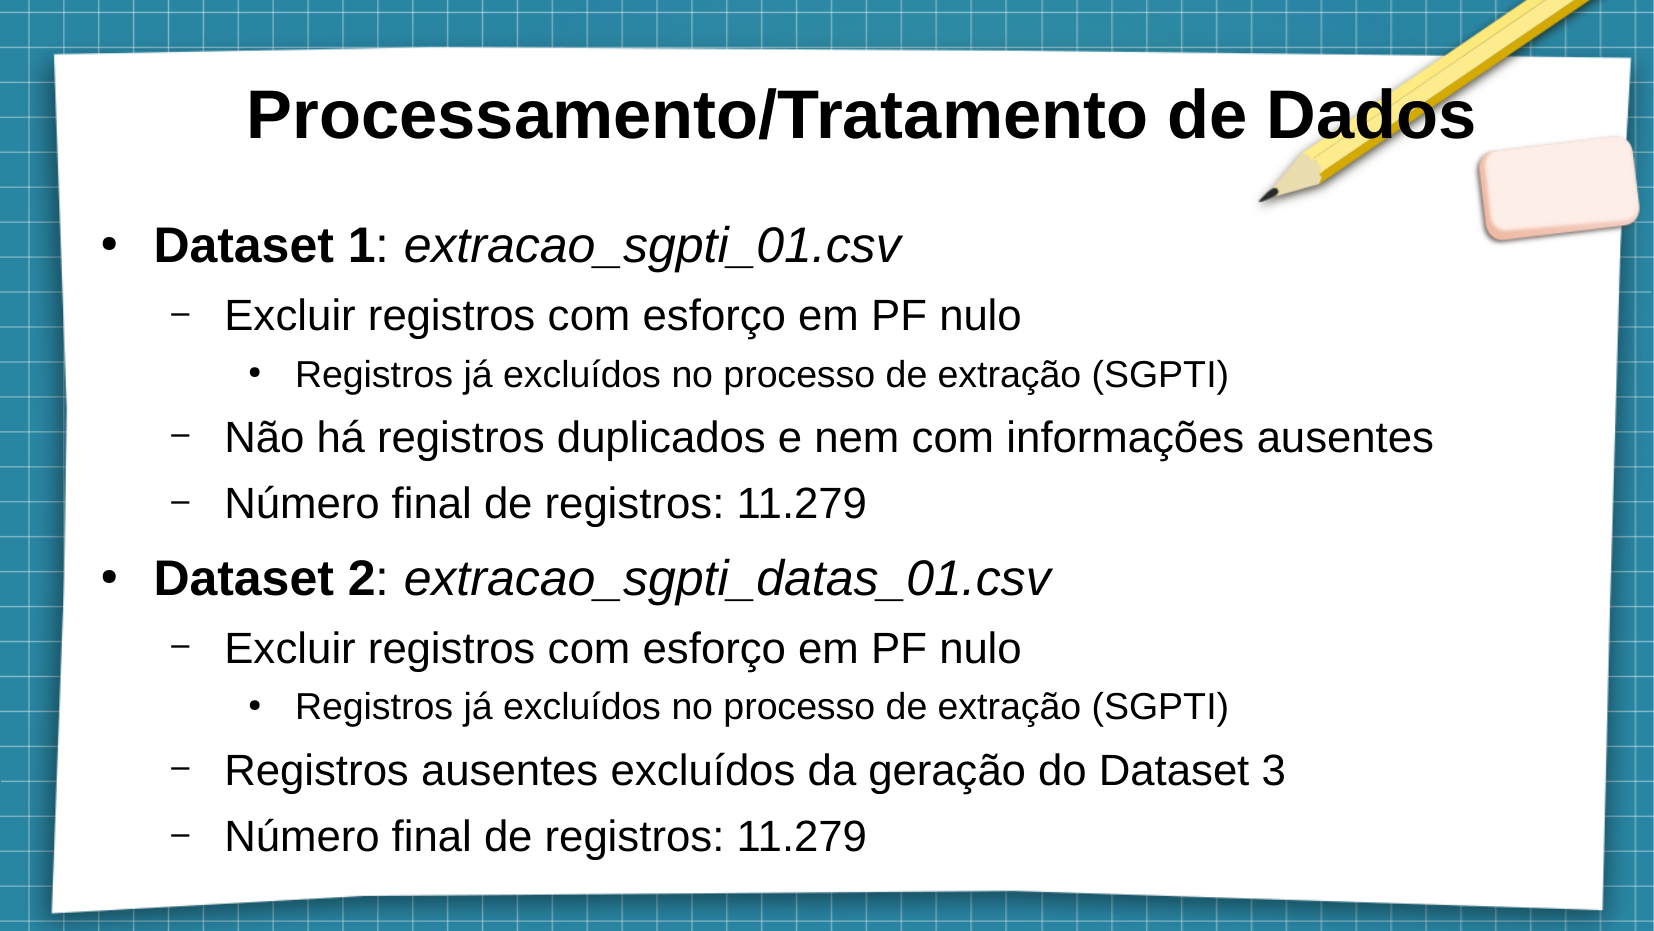

# Processamento/Tratamento de Dados
Dataset 1: extracao_sgpti_01.csv
Excluir registros com esforço em PF nulo
Registros já excluídos no processo de extração (SGPTI)
Não há registros duplicados e nem com informações ausentes
Número final de registros: 11.279
Dataset 2: extracao_sgpti_datas_01.csv
Excluir registros com esforço em PF nulo
Registros já excluídos no processo de extração (SGPTI)
Registros ausentes excluídos da geração do Dataset 3
Número final de registros: 11.279